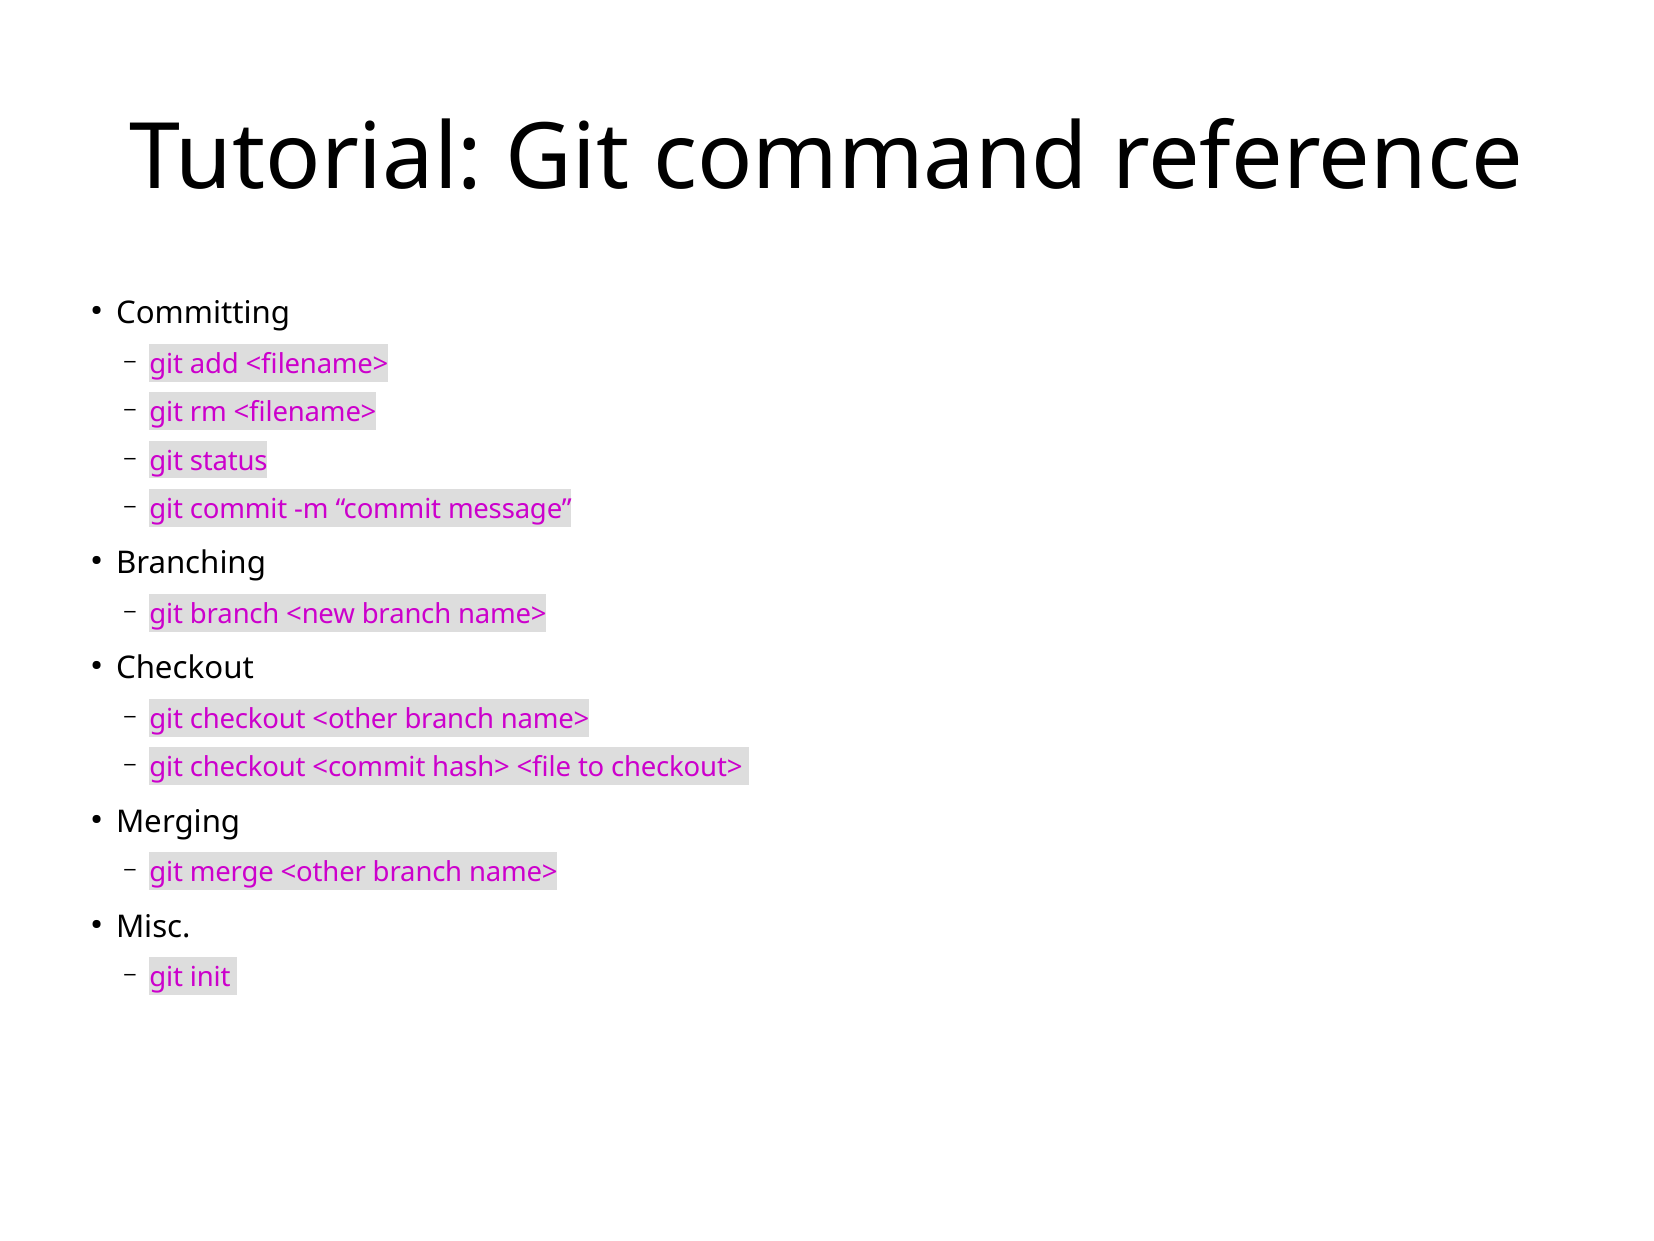

# Tutorial: Git command reference
Committing
git add <filename>
git rm <filename>
git status
git commit -m “commit message”
Branching
git branch <new branch name>
Checkout
git checkout <other branch name>
git checkout <commit hash> <file to checkout>
Merging
git merge <other branch name>
Misc.
git init